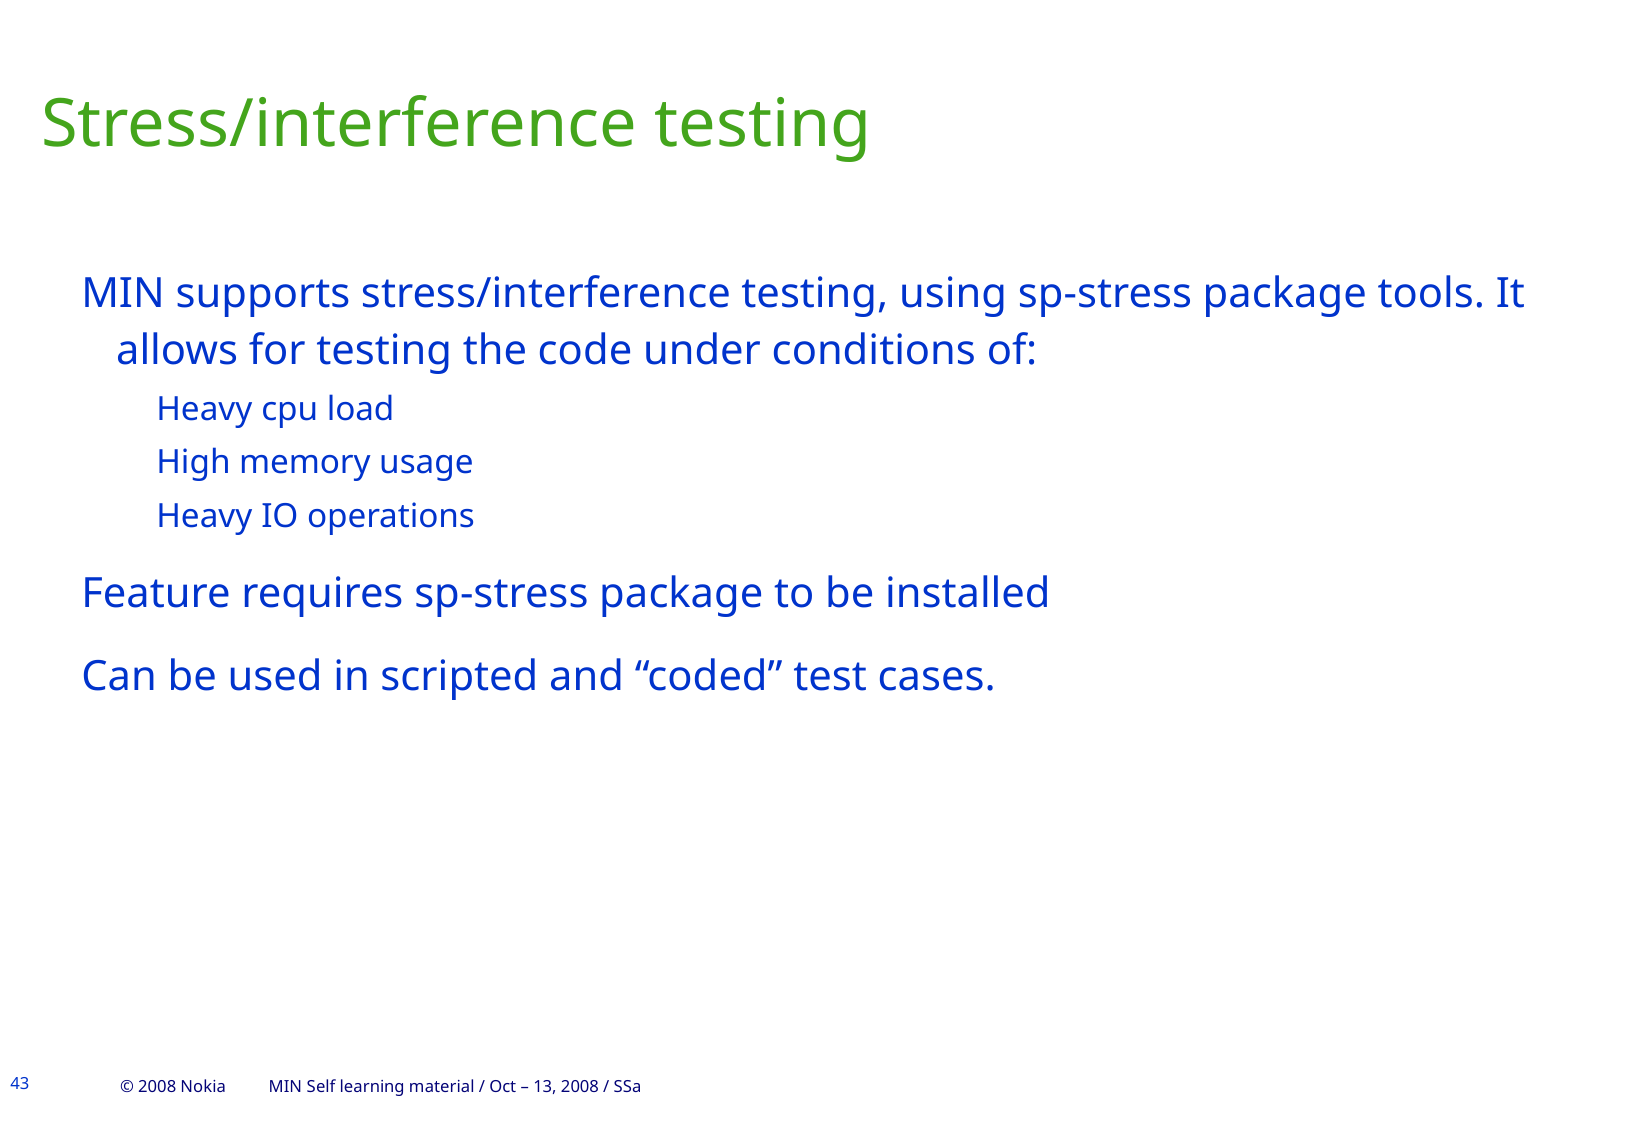

# Stress/interference testing
MIN supports stress/interference testing, using sp-stress package tools. It allows for testing the code under conditions of:
Heavy cpu load
High memory usage
Heavy IO operations
Feature requires sp-stress package to be installed
Can be used in scripted and “coded” test cases.